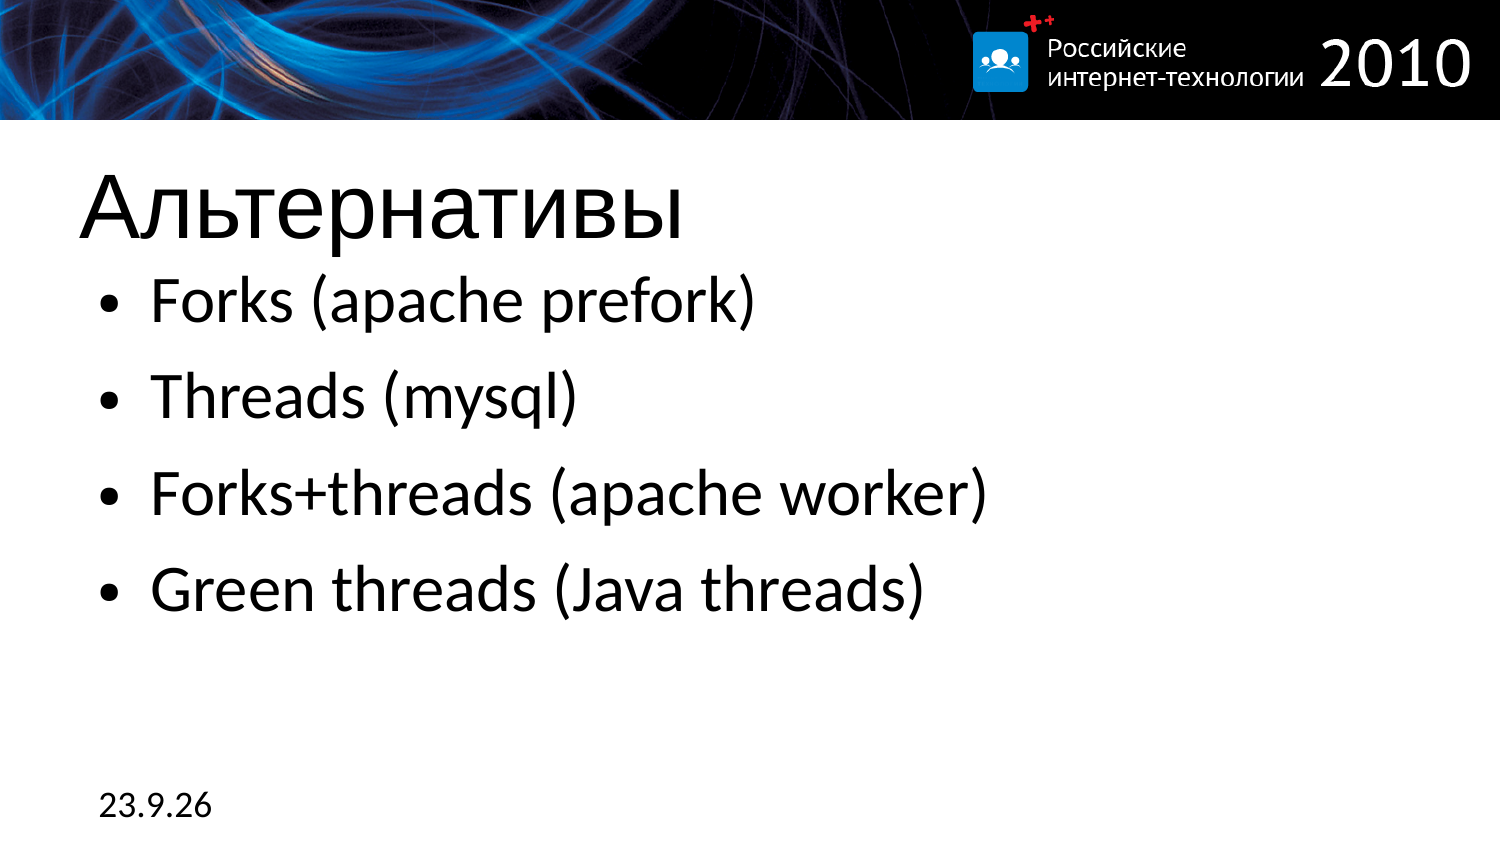

# Альтернативы
Forks (apache prefork)
Threads (mysql)
Forks+threads (apache worker)
Green threads (Java threads)